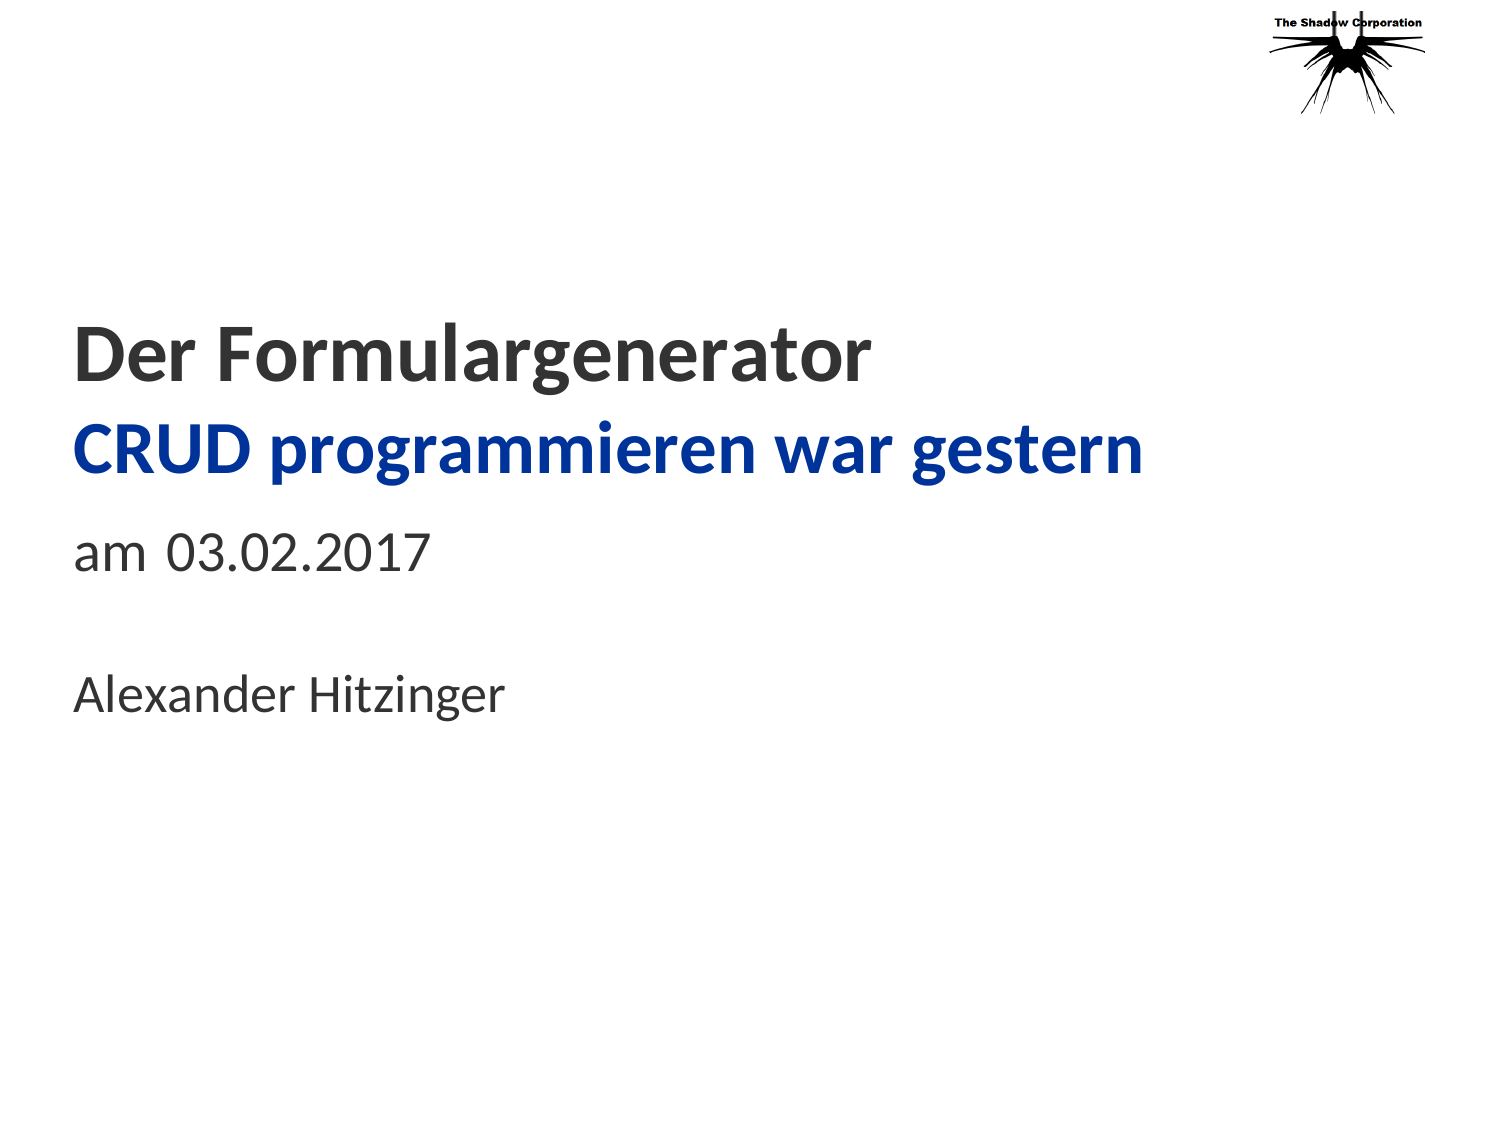

# Der Formulargenerator CRUD programmieren war gestern am 03.02.2017 Alexander Hitzinger